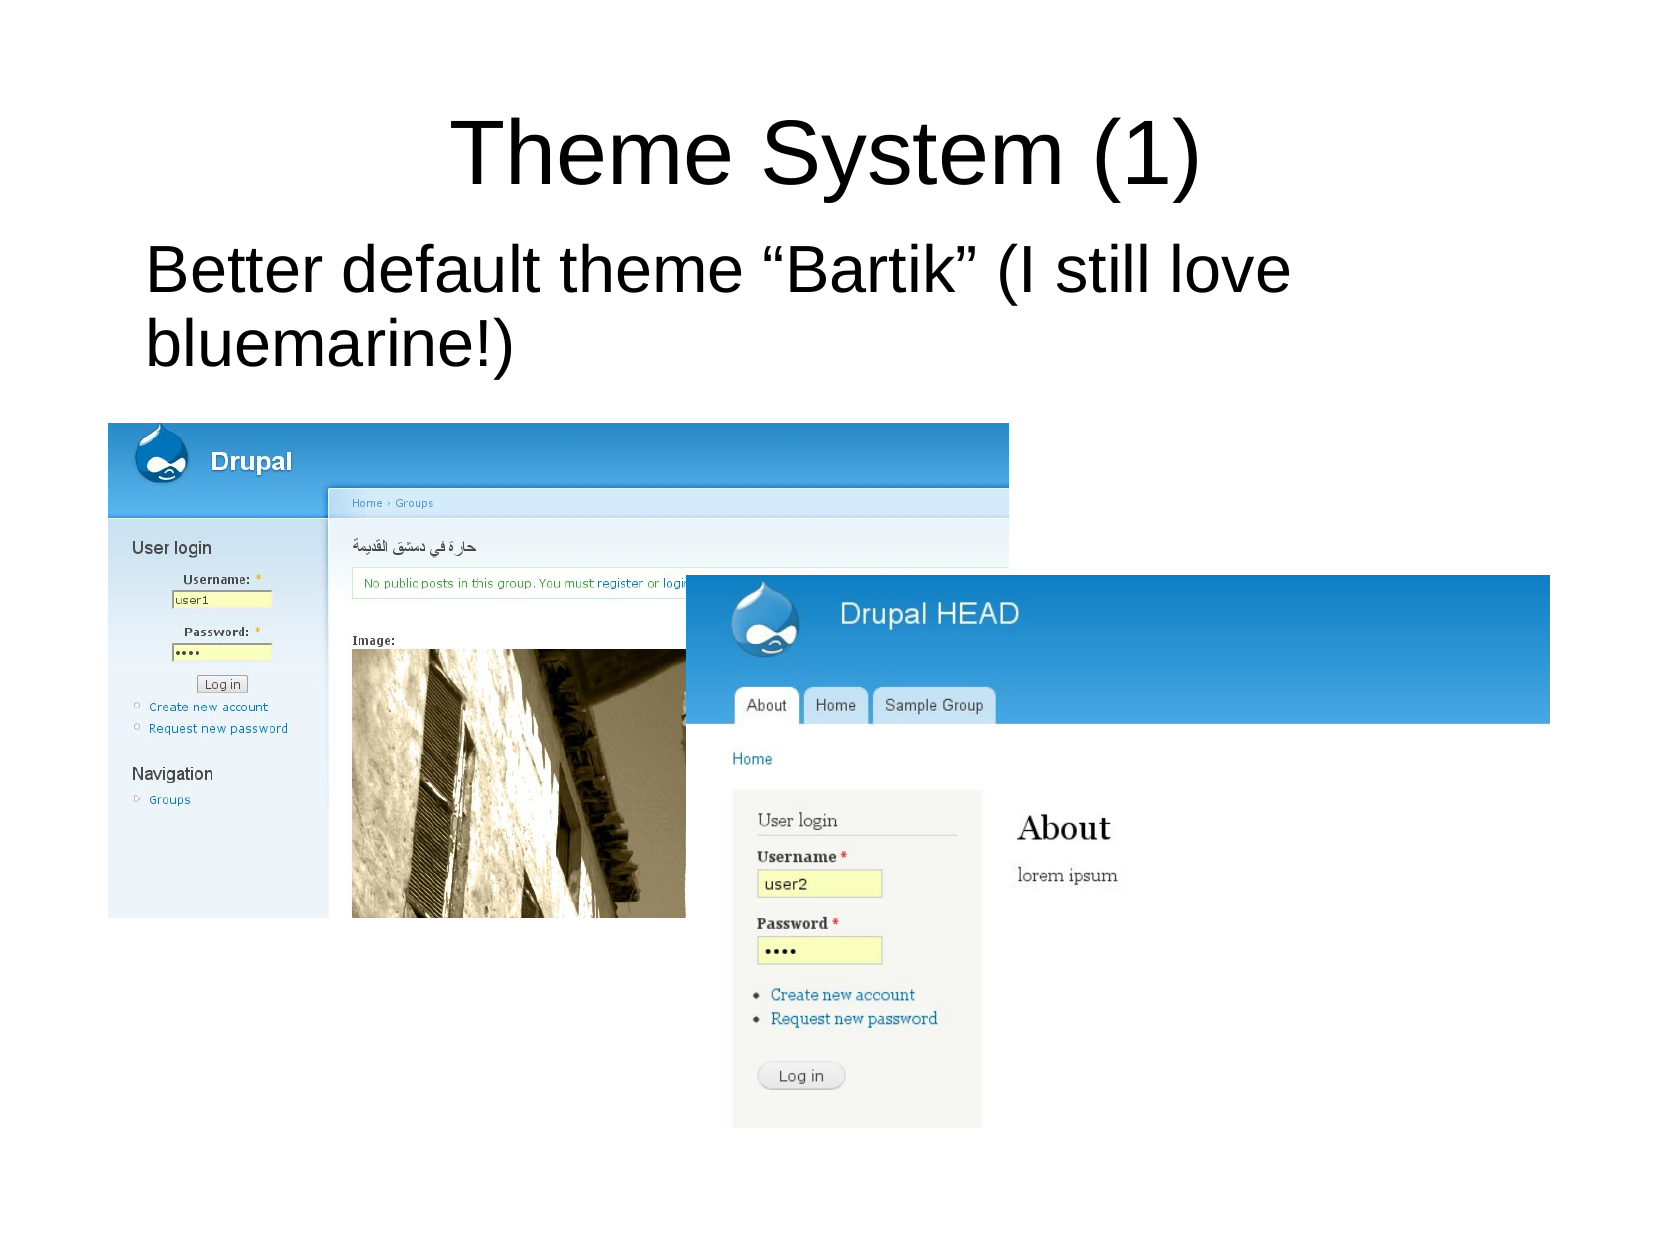

# Theme System (1)
Better default theme “Bartik” (I still love bluemarine!)